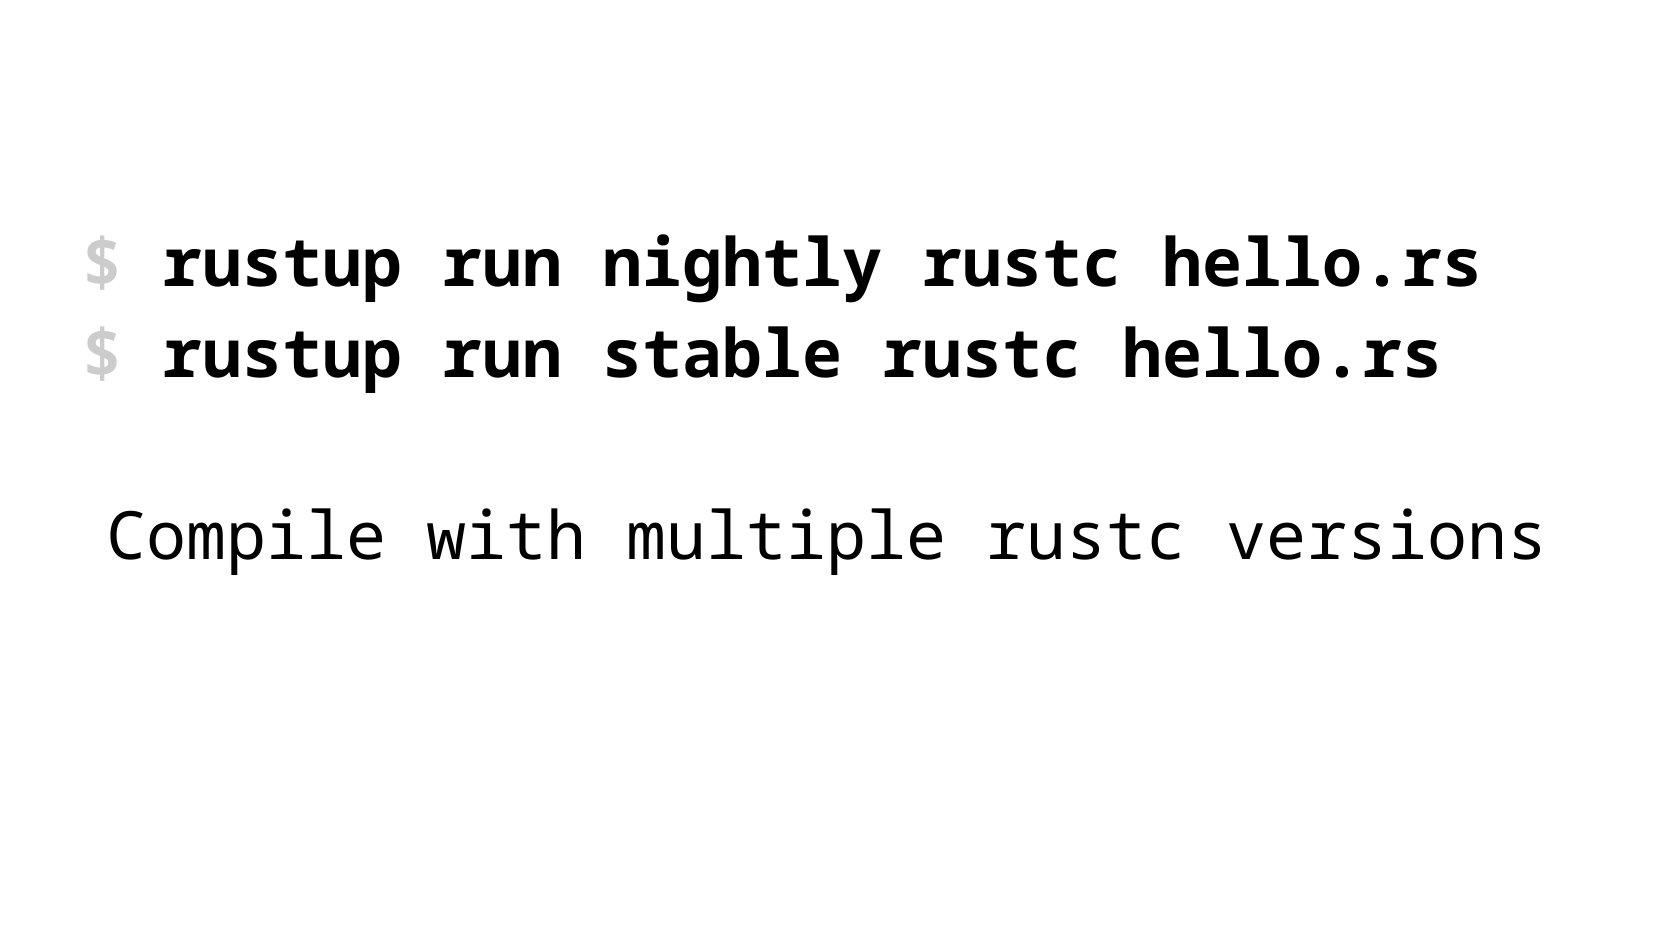

# $ rustup run nightly rustc hello.rs
$ rustup run stable rustc hello.rs
Compile with multiple rustc versions